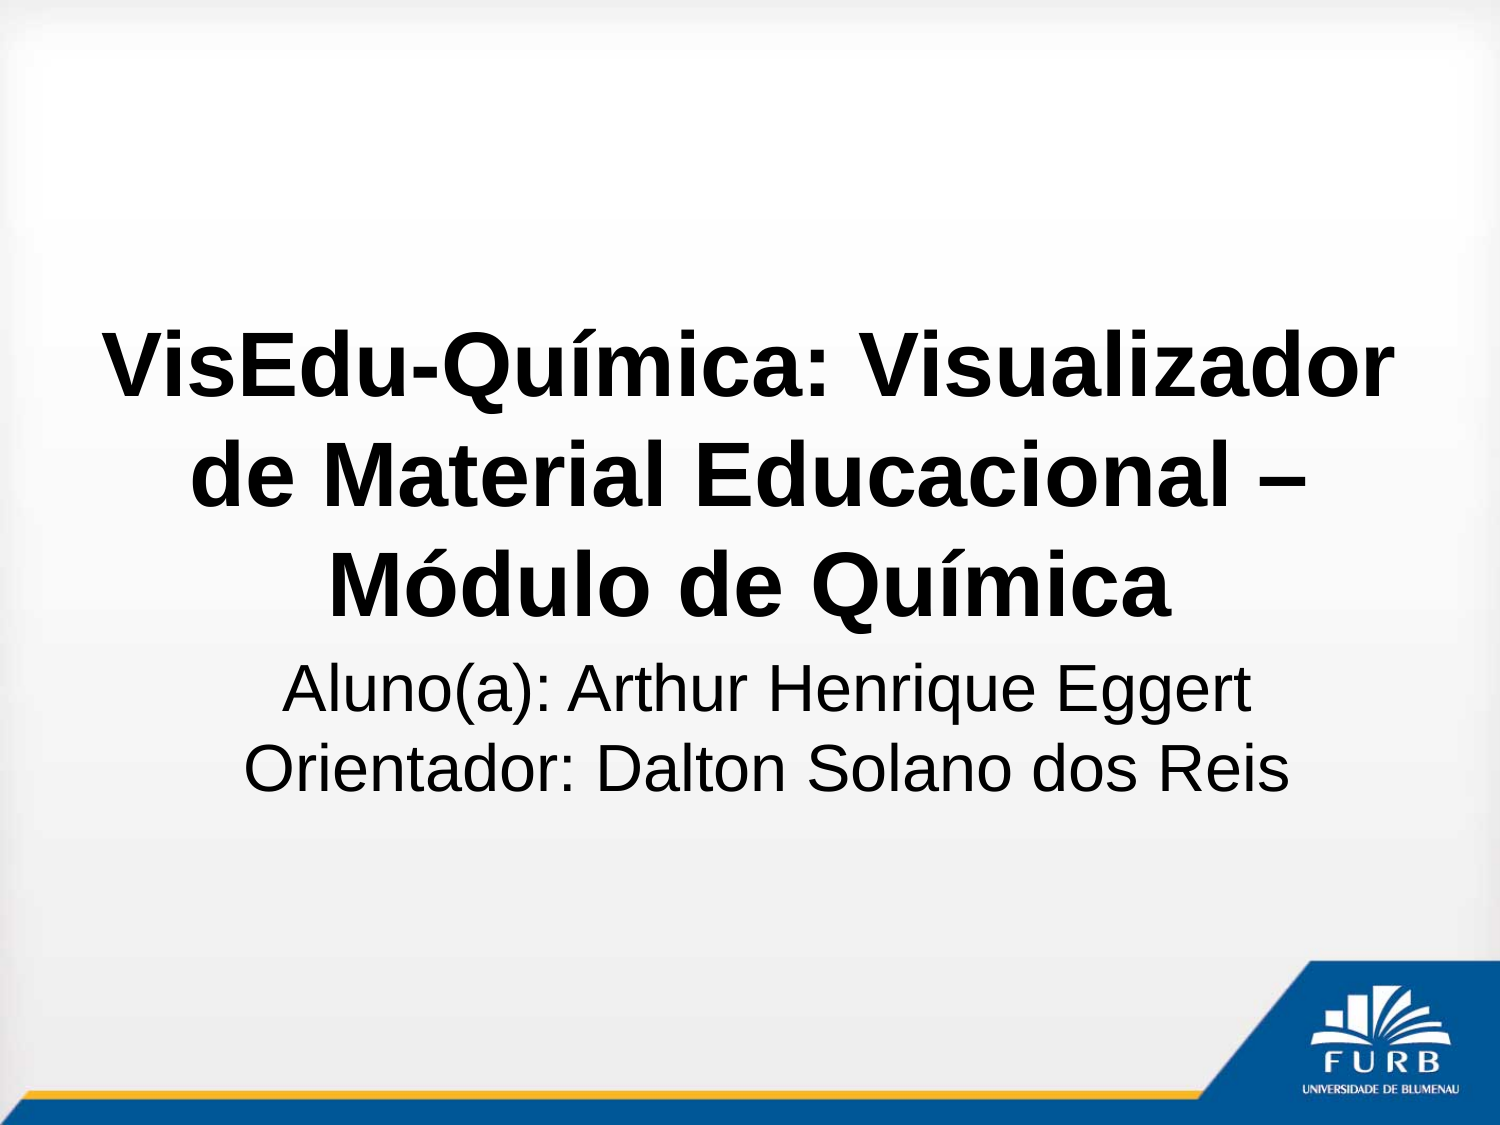

VisEdu-Química: Visualizador de Material Educacional – Módulo de Química
Aluno(a): Arthur Henrique Eggert
Orientador: Dalton Solano dos Reis